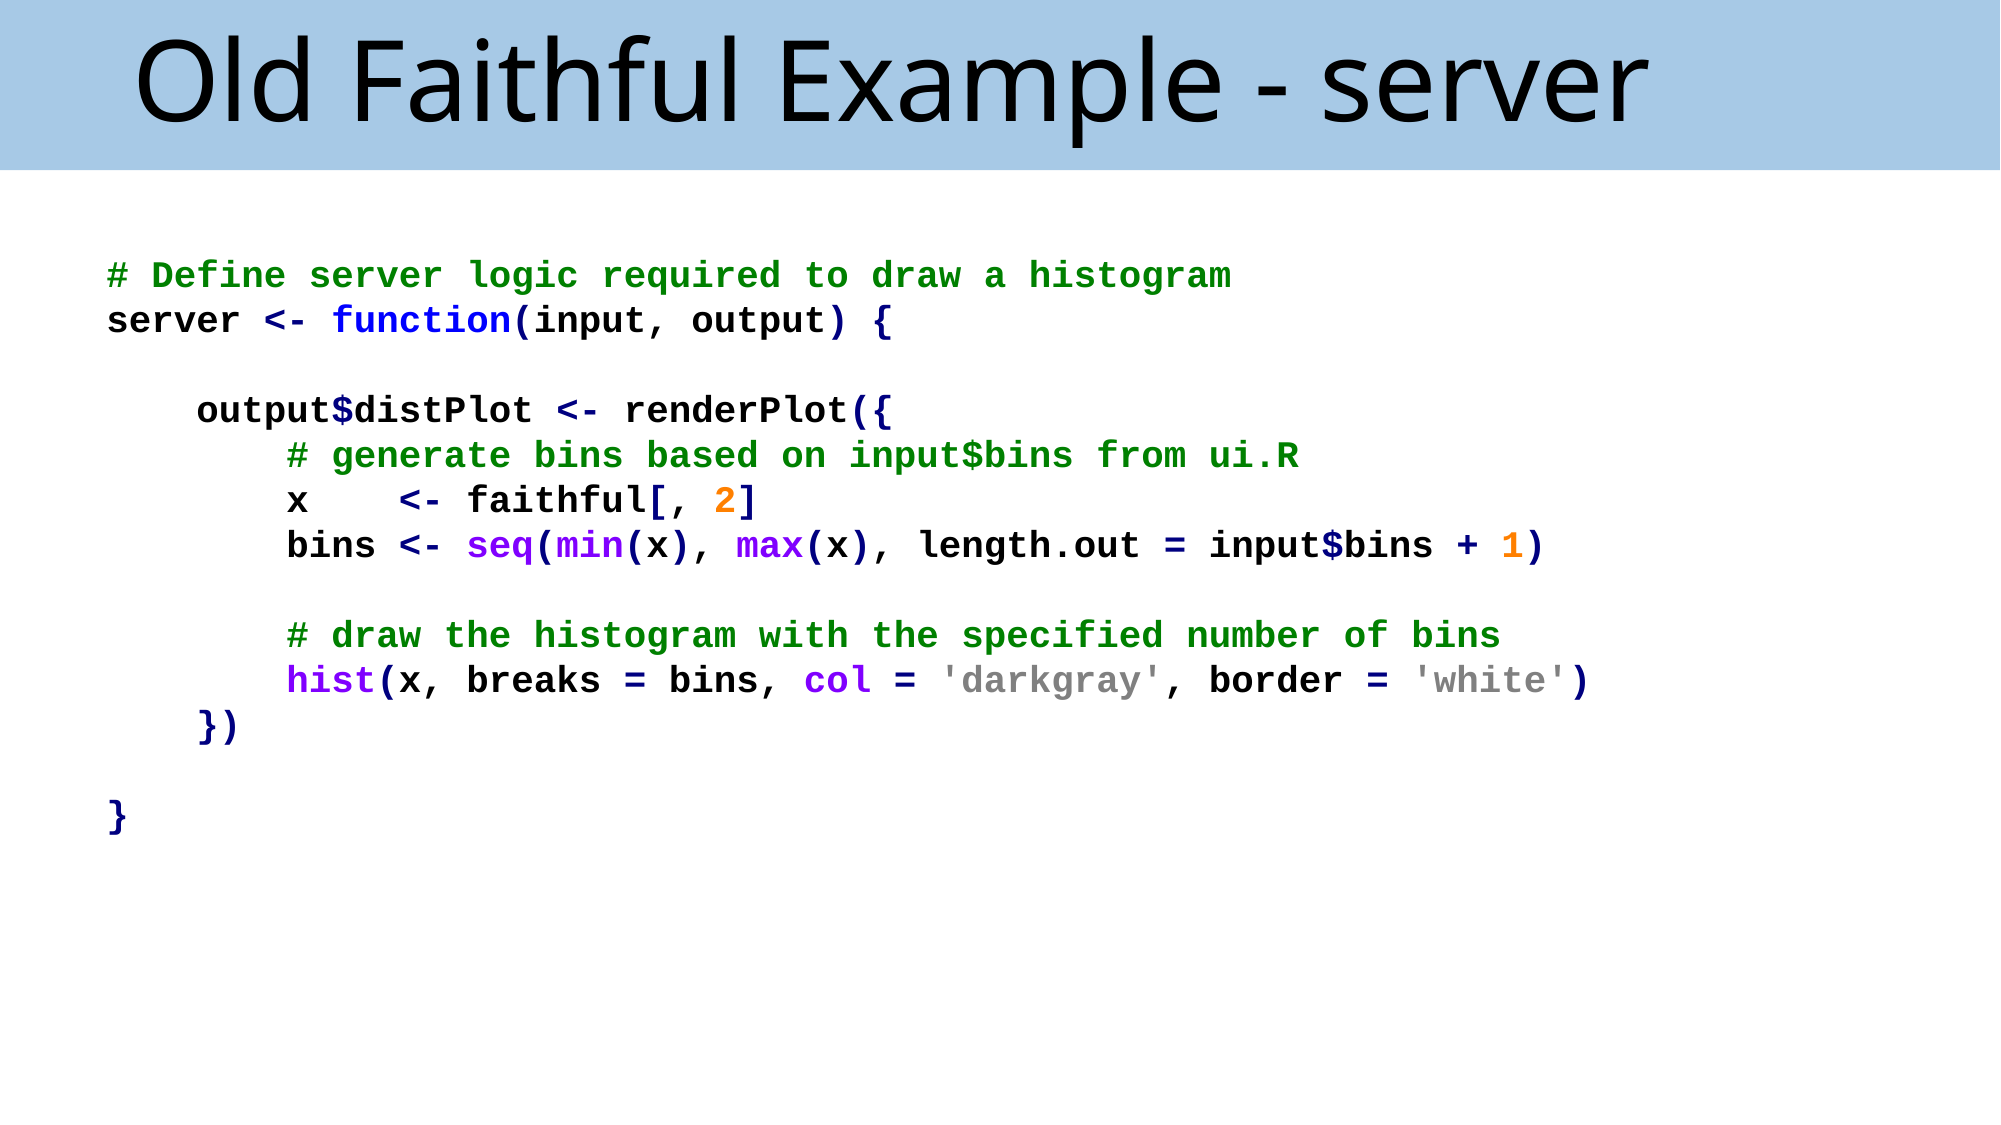

Old Faithful Example - server
# # Define server logic required to draw a histogram
server <- function(input, output) {
 output$distPlot <- renderPlot({
 # generate bins based on input$bins from ui.R
 x <- faithful[, 2]
 bins <- seq(min(x), max(x), length.out = input$bins + 1)
 # draw the histogram with the specified number of bins
 hist(x, breaks = bins, col = 'darkgray', border = 'white')
 })
}